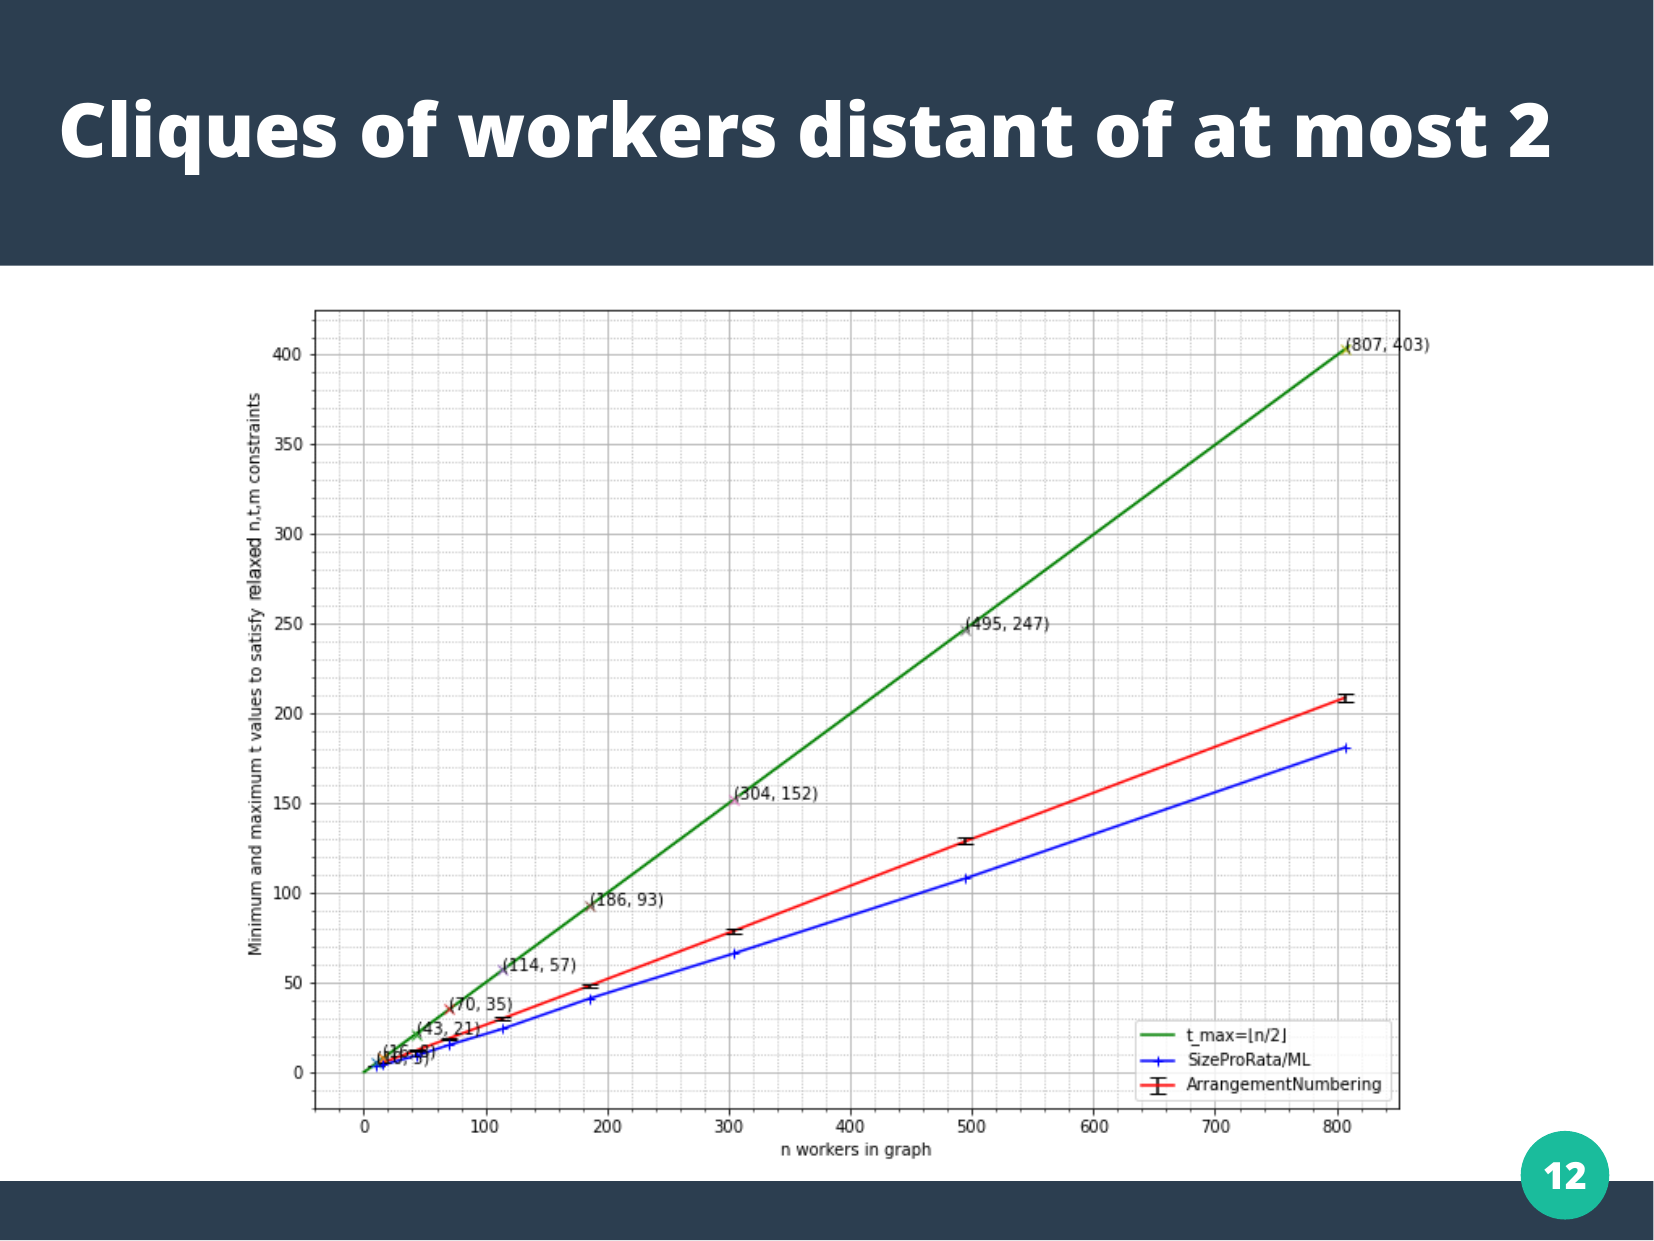

# Cliques of workers distant of at most 2
12